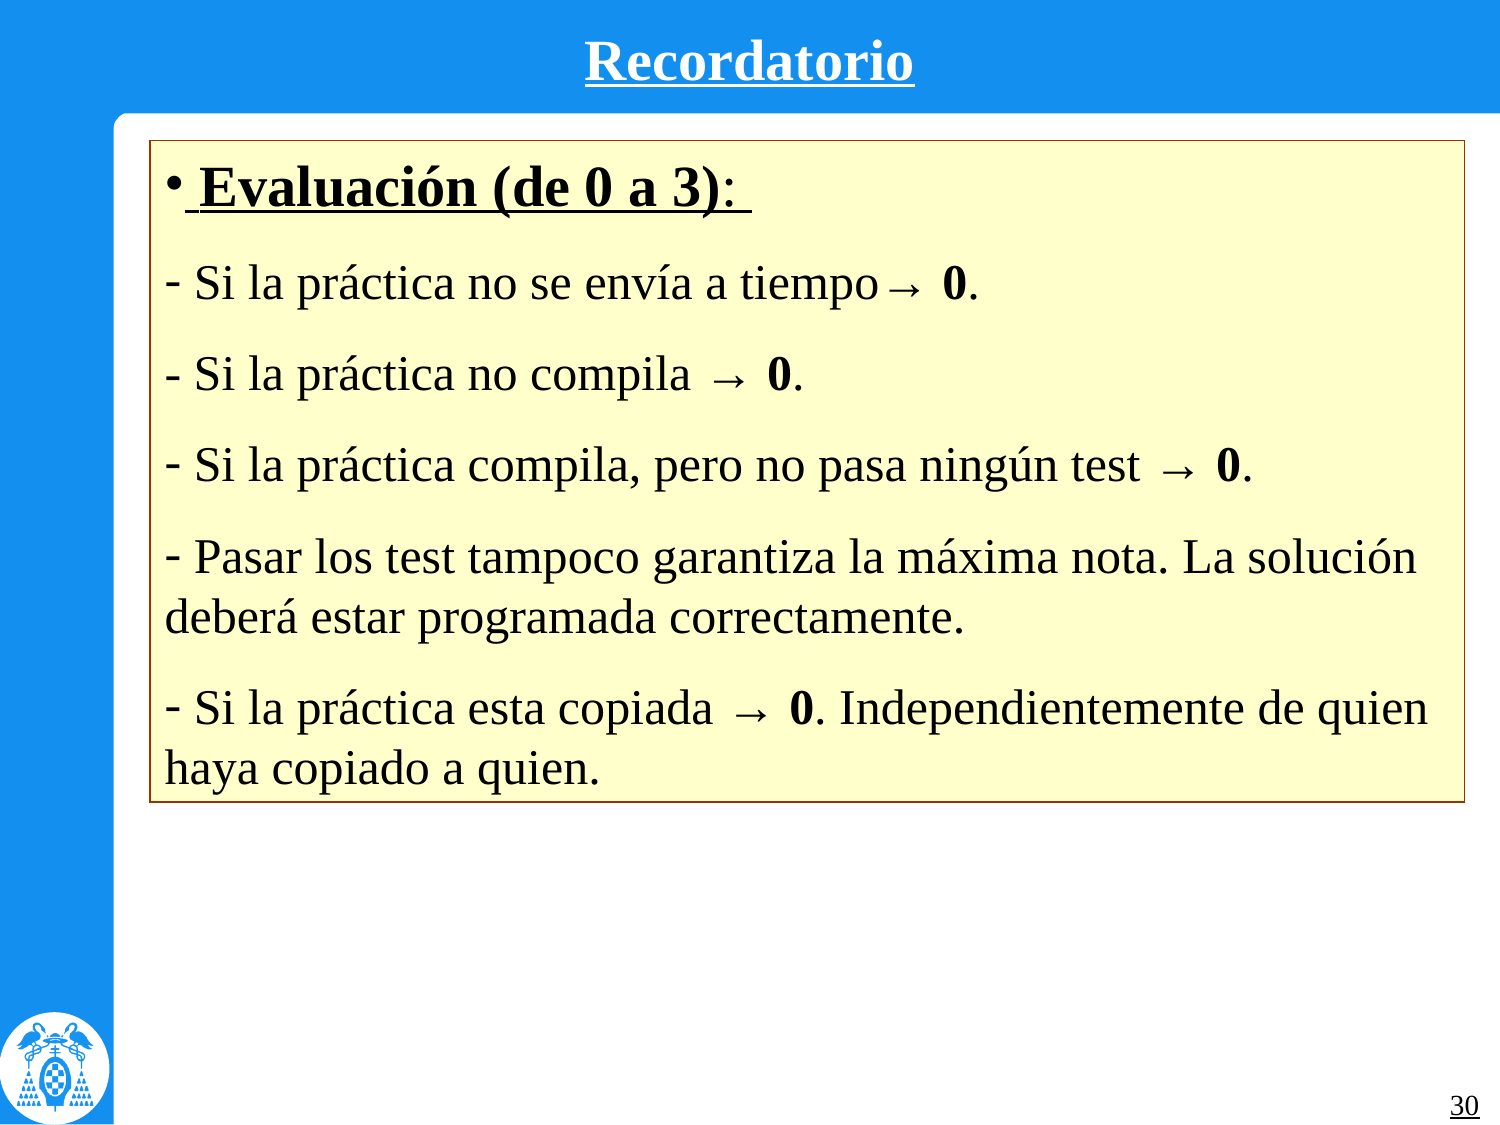

Recordatorio
 Evaluación (de 0 a 3):
 Si la práctica no se envía a tiempo→ 0.
- Si la práctica no compila → 0.
 Si la práctica compila, pero no pasa ningún test → 0.
 Pasar los test tampoco garantiza la máxima nota. La solución deberá estar programada correctamente.
 Si la práctica esta copiada → 0. Independientemente de quien haya copiado a quien.